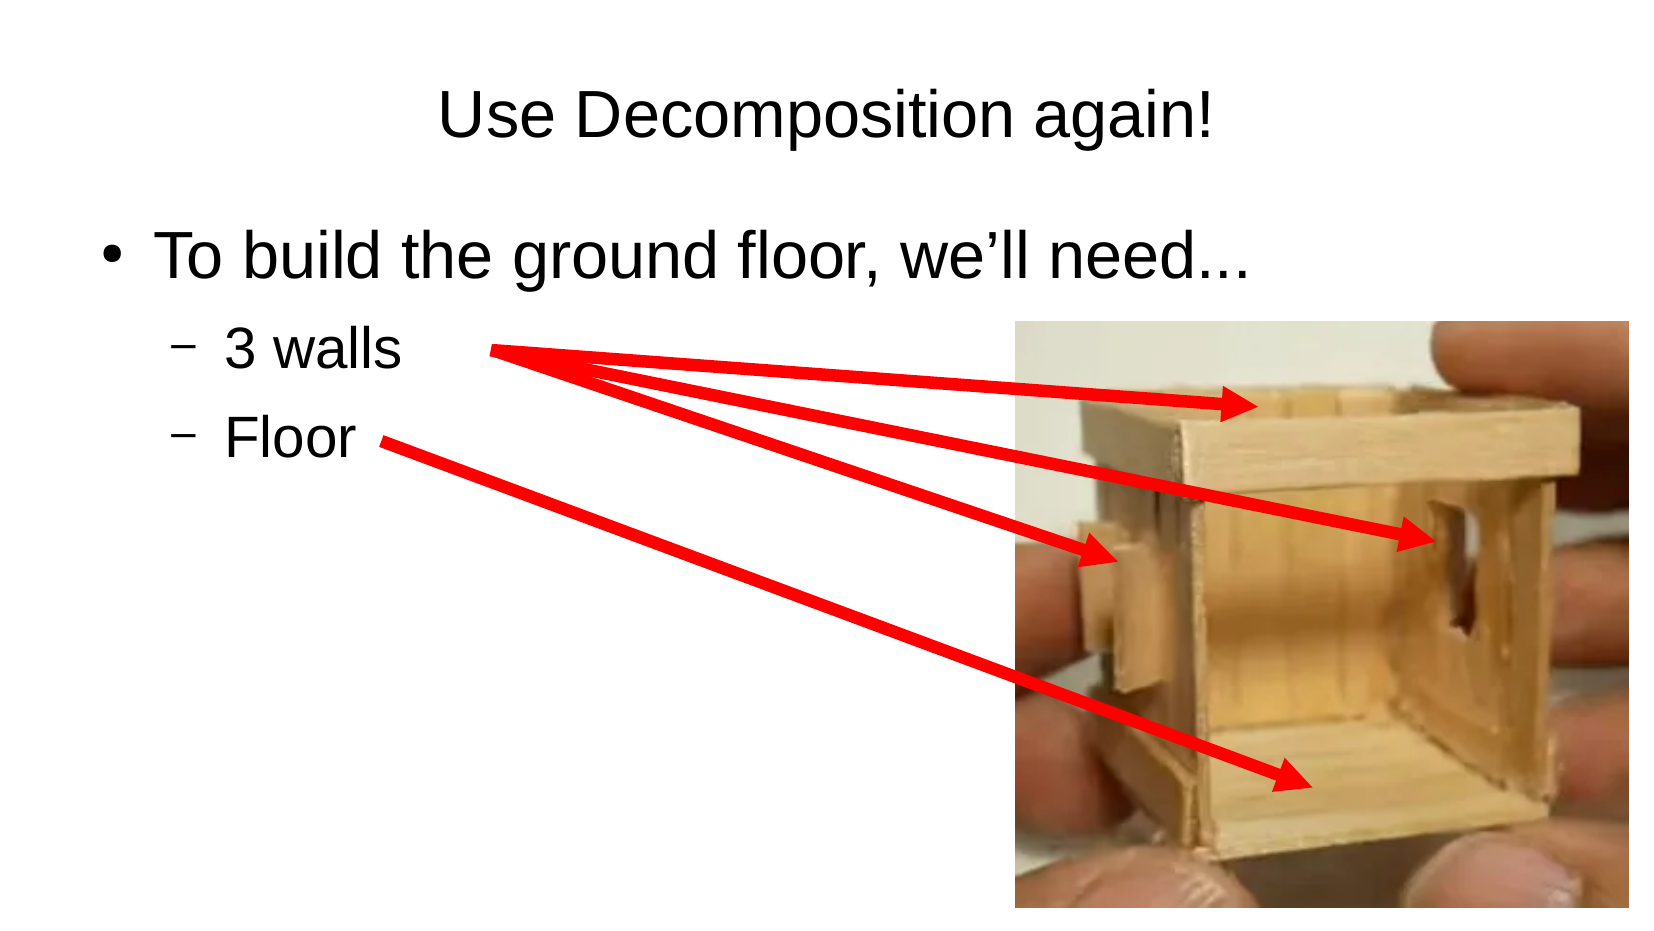

# Use Decomposition again!
To build the ground floor, we’ll need...
3 walls
Floor